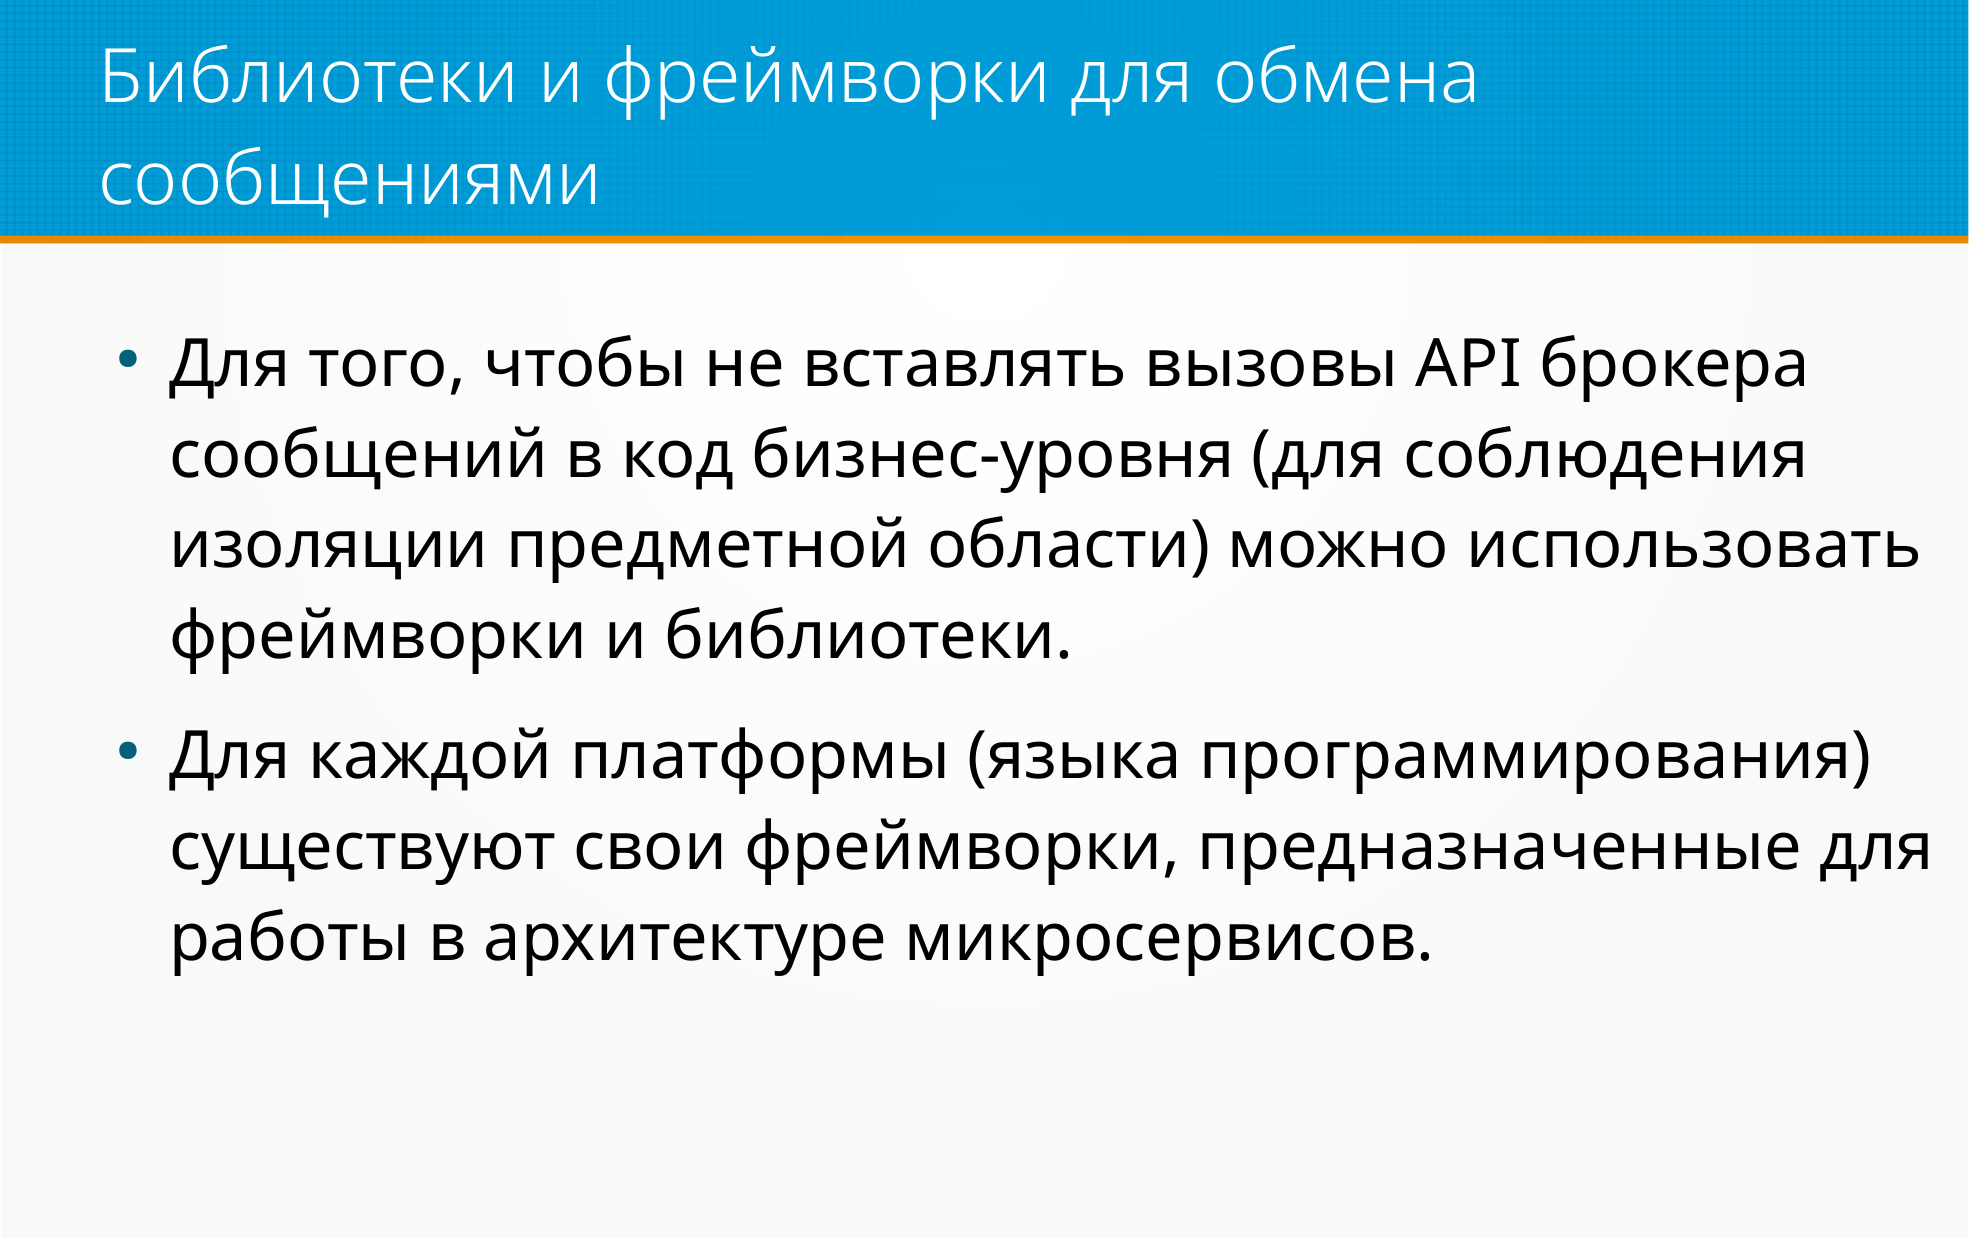

# Библиотеки и фреймворки для обмена сообщениями
Для того, чтобы не вставлять вызовы API брокера сообщений в код бизнес-уровня (для соблюдения изоляции предметной области) можно использовать фреймворки и библиотеки.
Для каждой платформы (языка программирования) существуют свои фреймворки, предназначенные для работы в архитектуре микросервисов.